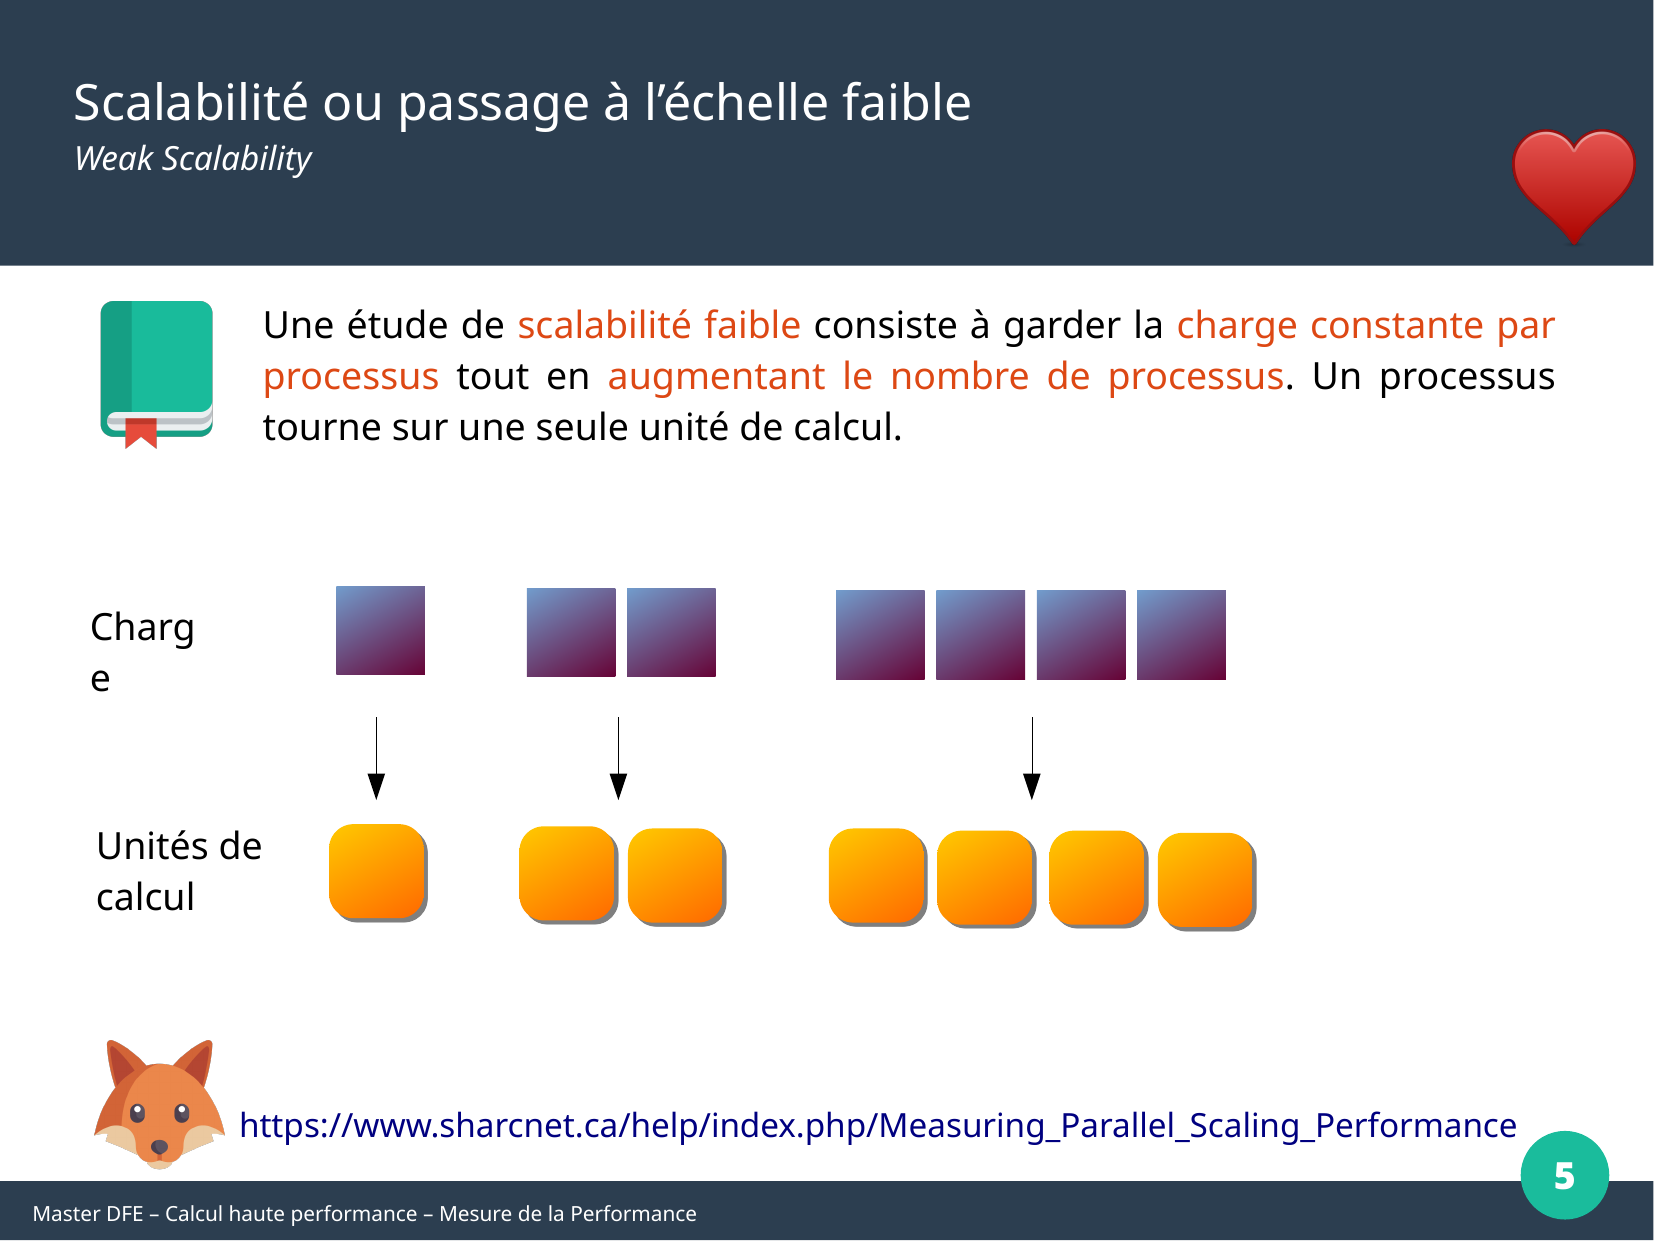

Scalabilité ou passage à l’échelle faible
Weak Scalability
Une étude de scalabilité faible consiste à garder la charge constante par processus tout en augmentant le nombre de processus. Un processus tourne sur une seule unité de calcul.
Charge
Unités de calcul
https://www.sharcnet.ca/help/index.php/Measuring_Parallel_Scaling_Performance
5
Master DFE – Calcul haute performance – Mesure de la Performance